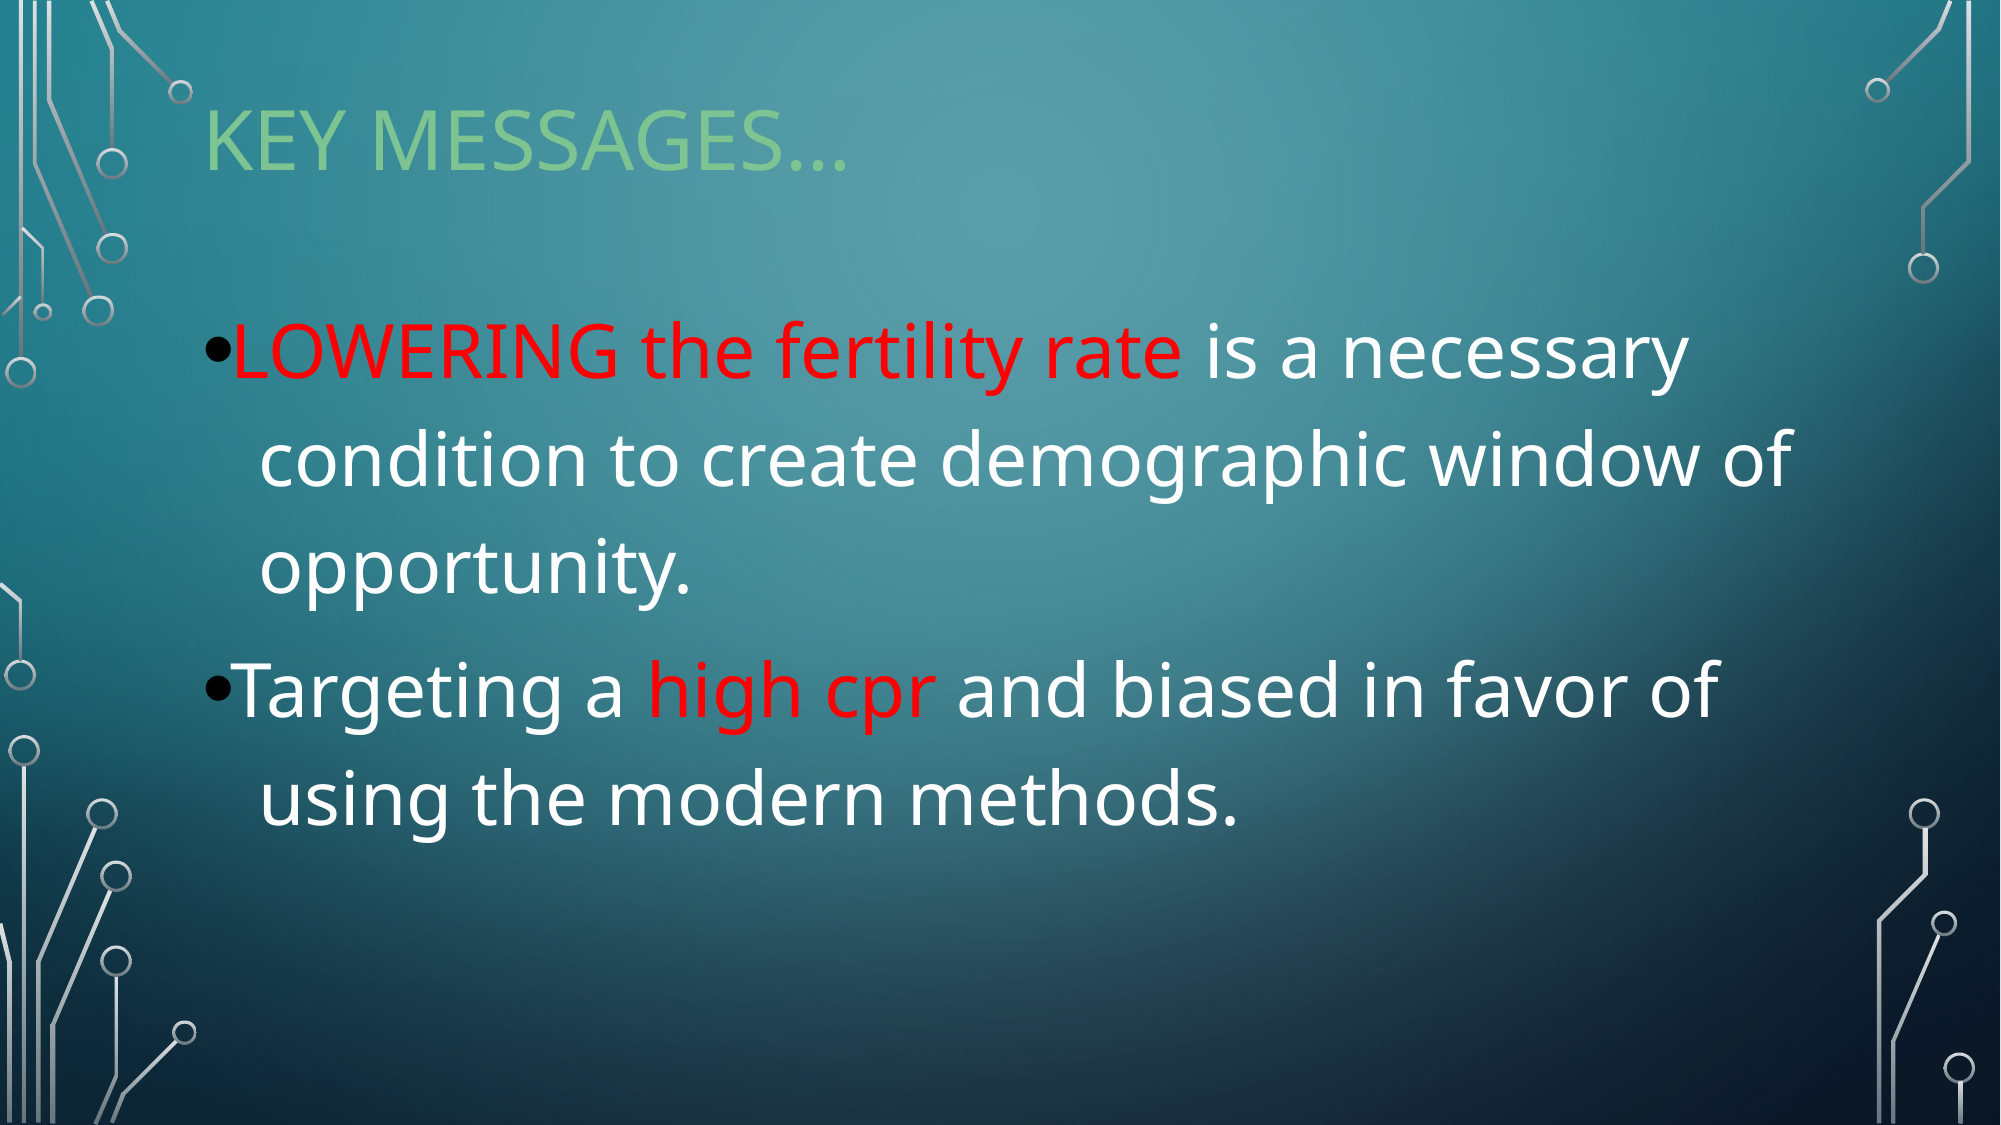

# KEY MESSAGES…
LOWERING the fertility rate is a necessary condition to create demographic window of opportunity.
Targeting a high cpr and biased in favor of using the modern methods.